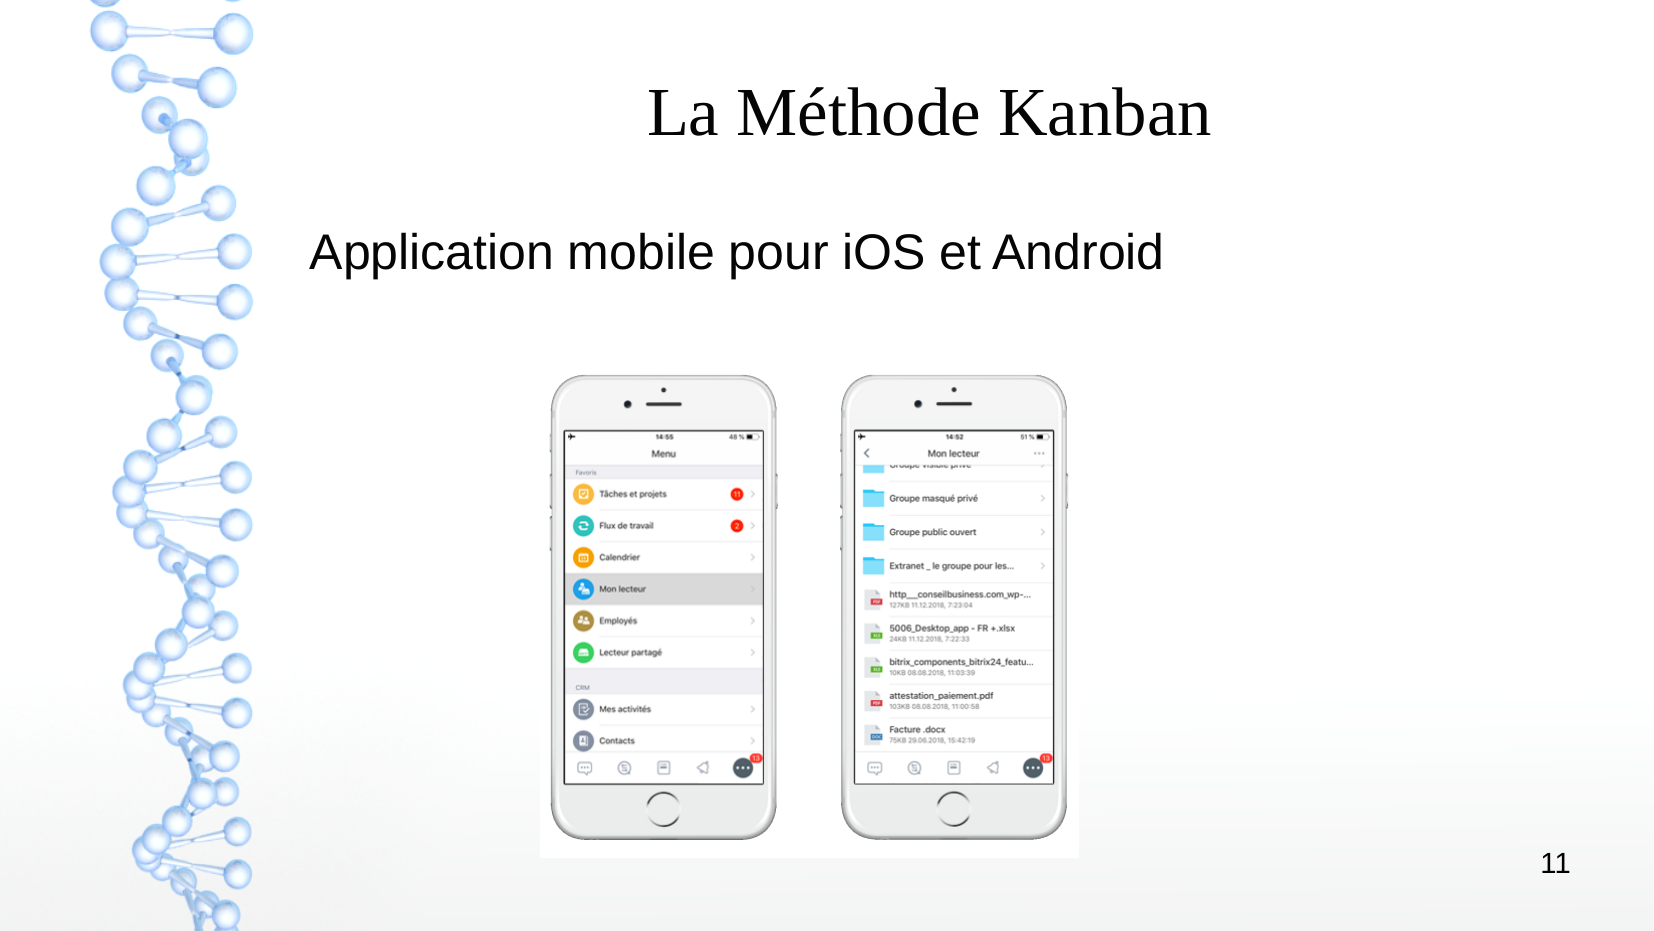

# La Méthode Kanban
Application mobile pour iOS et Android
11